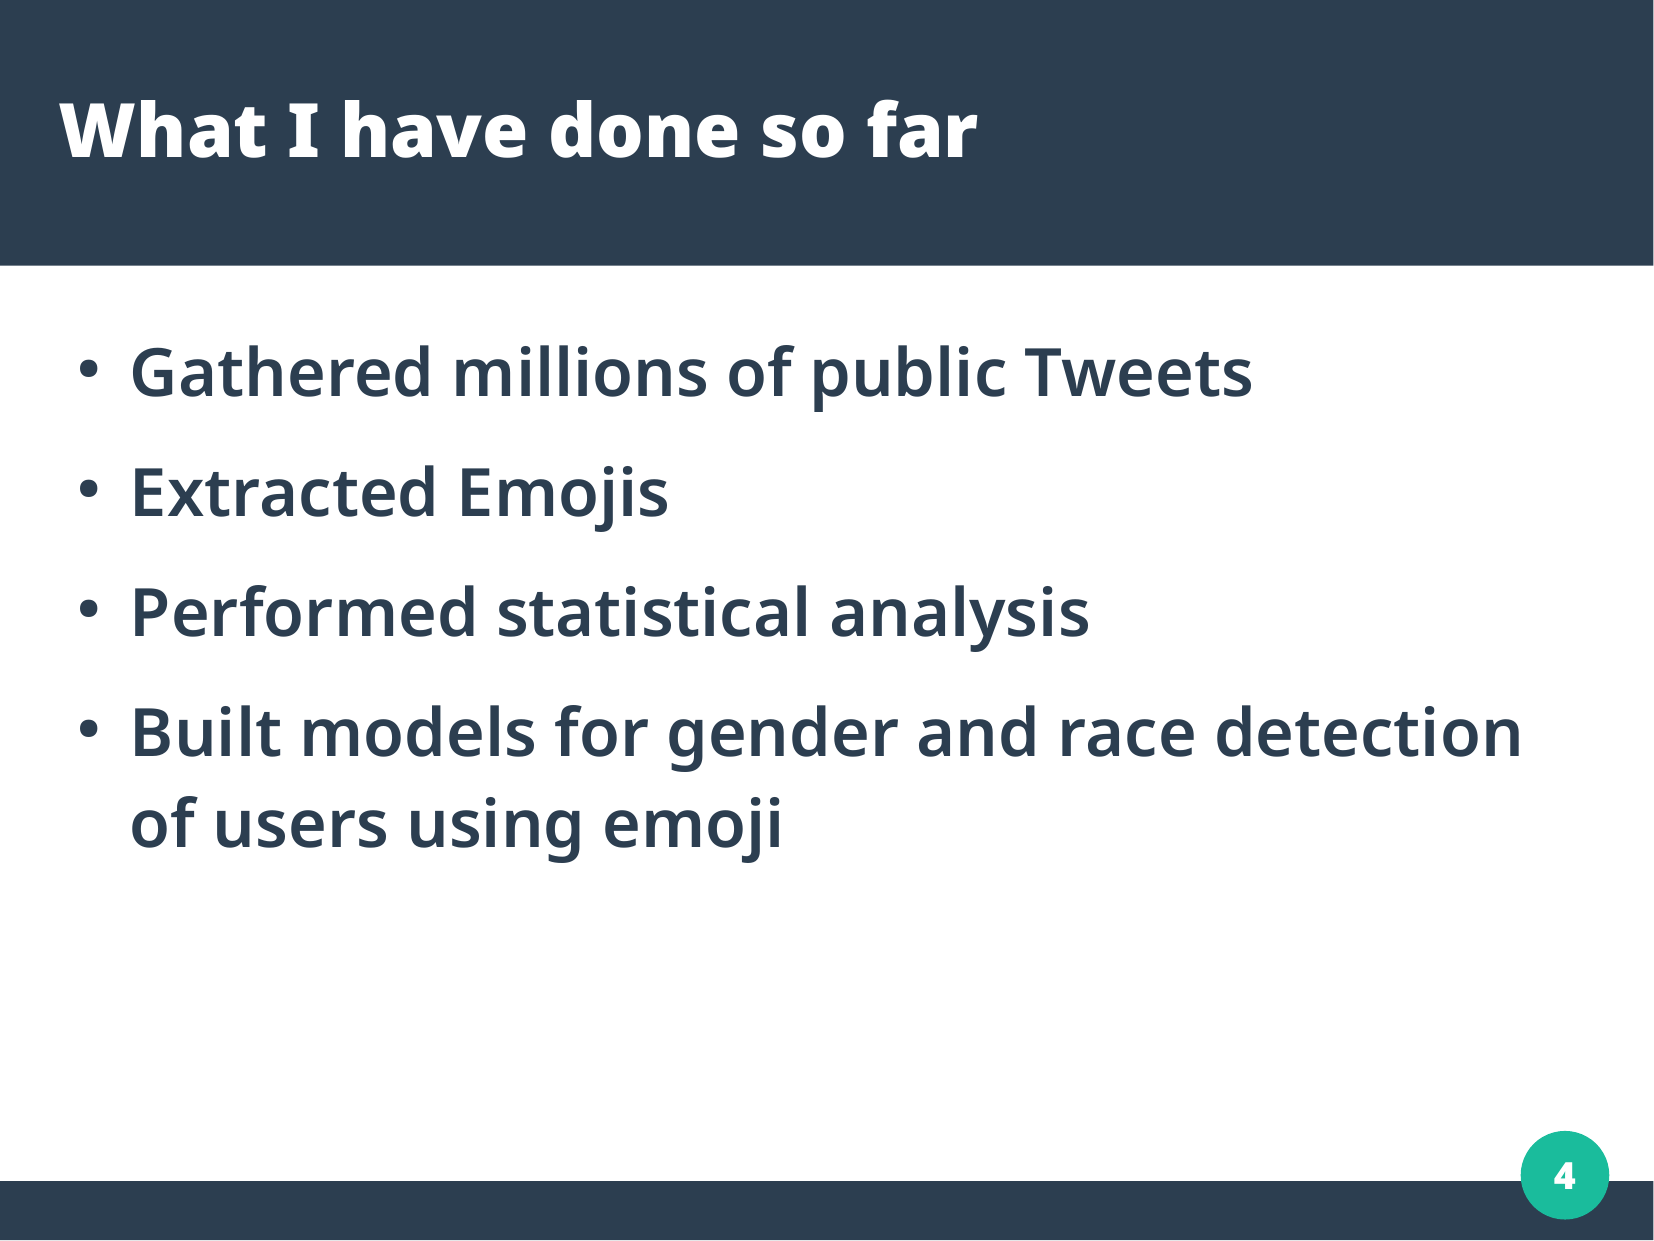

# What I have done so far
Gathered millions of public Tweets
Extracted Emojis
Performed statistical analysis
Built models for gender and race detection of users using emoji
4